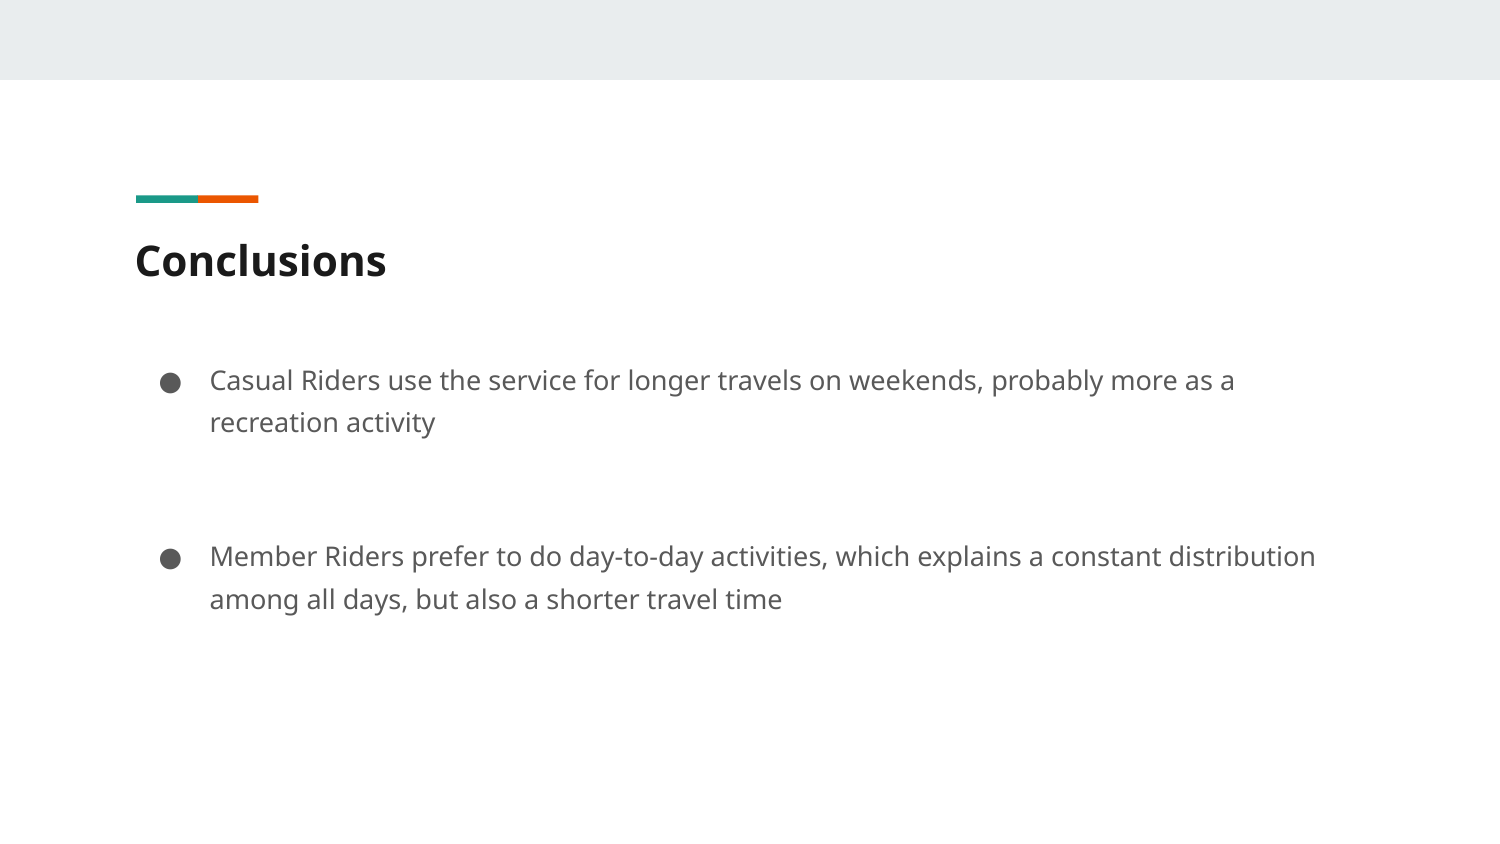

# Conclusions
Casual Riders use the service for longer travels on weekends, probably more as a recreation activity
Member Riders prefer to do day-to-day activities, which explains a constant distribution among all days, but also a shorter travel time